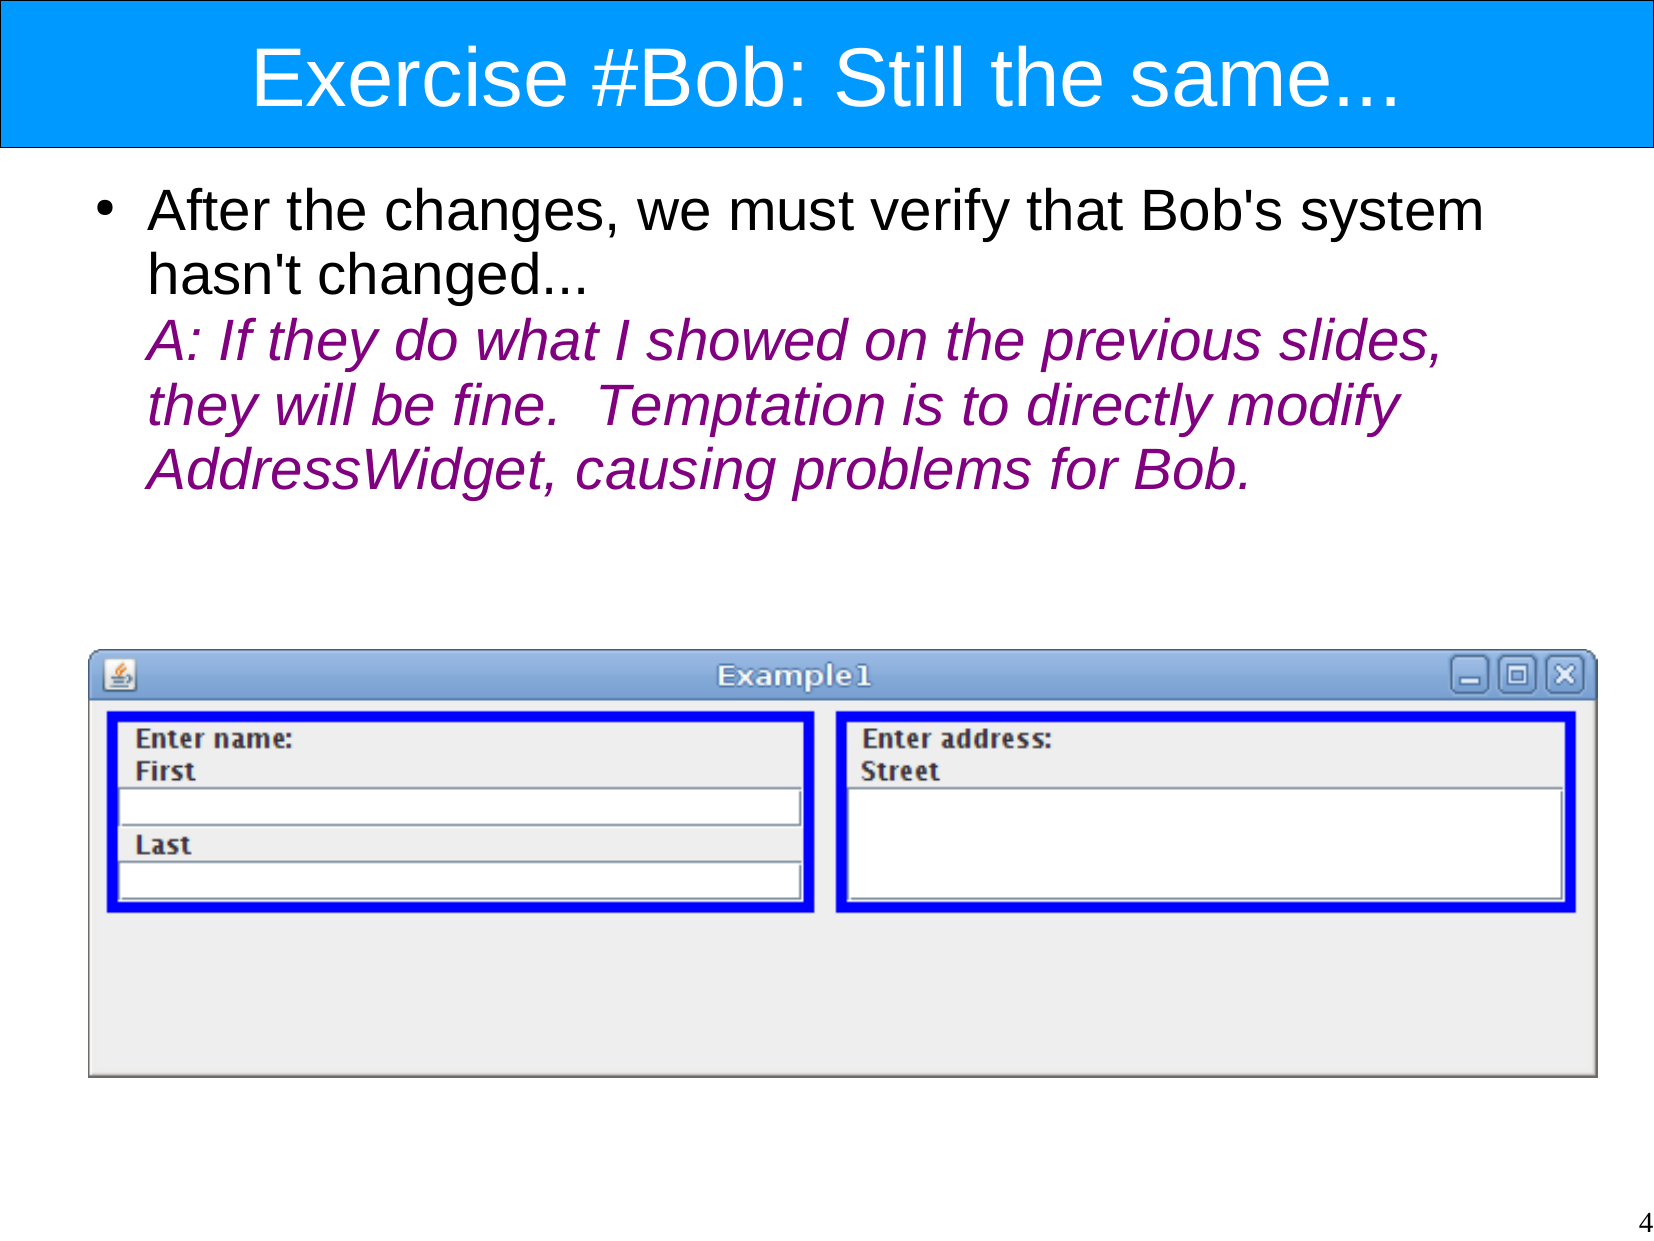

# Exercise #Bob: Still the same...
After the changes, we must verify that Bob's system hasn't changed...
A: If they do what I showed on the previous slides, they will be fine. Temptation is to directly modify AddressWidget, causing problems for Bob.
4